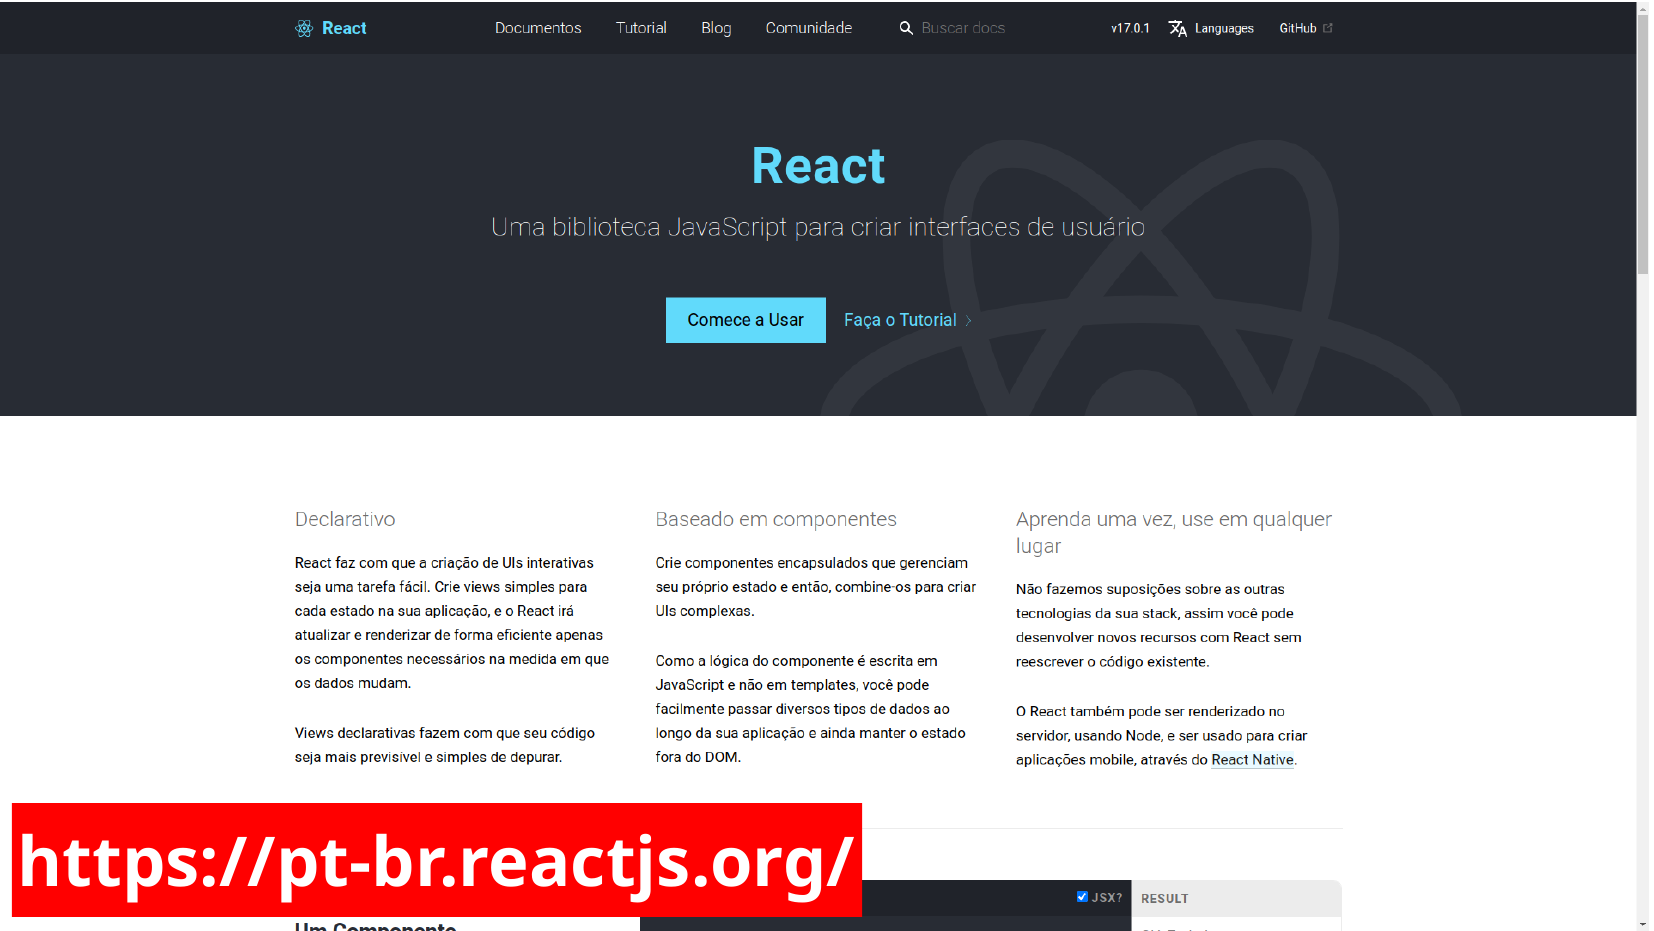

# https://pt-br.reactjs.org/
Desenvolvimento de Sistemas Web
prof. André Luís Bordignon
7